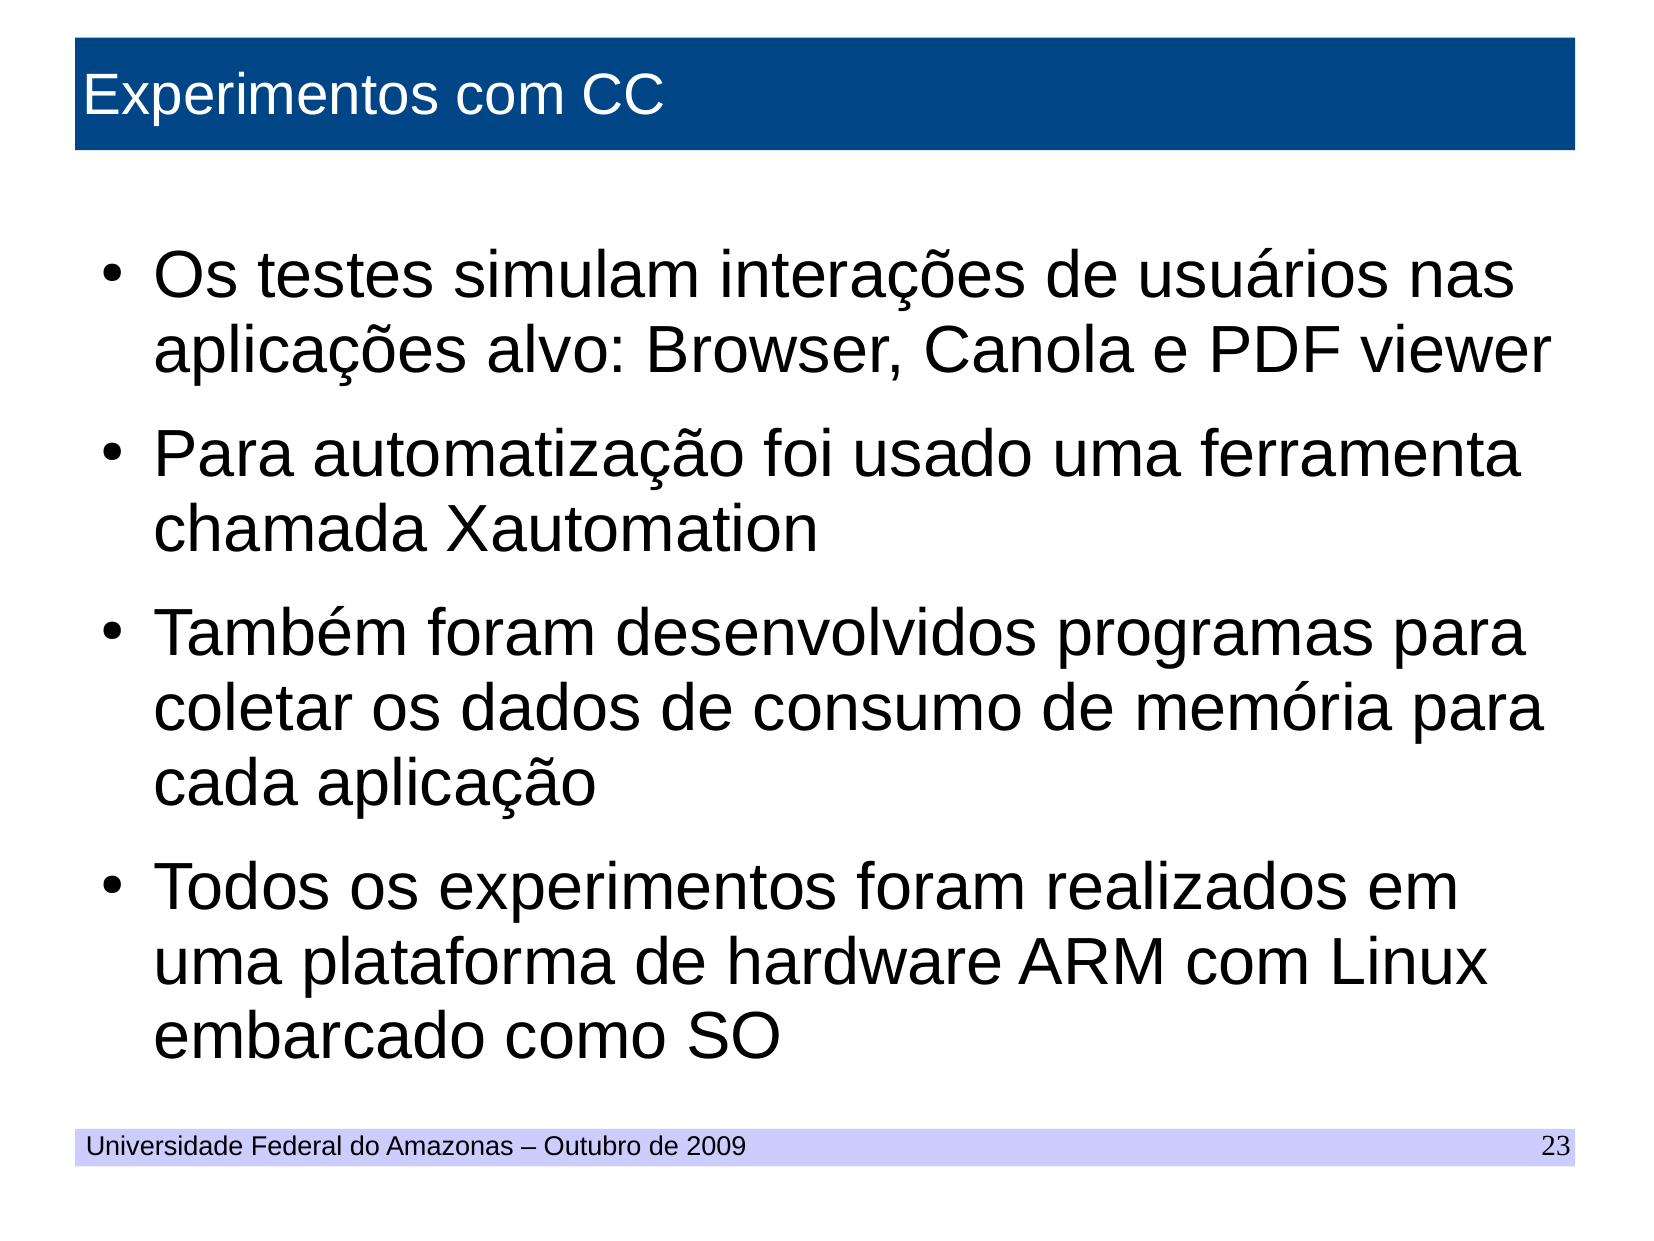

# Experimentos com CC
Os testes simulam interações de usuários nas aplicações alvo: Browser, Canola e PDF viewer
Para automatização foi usado uma ferramenta chamada Xautomation
Também foram desenvolvidos programas para coletar os dados de consumo de memória para cada aplicação
Todos os experimentos foram realizados em uma plataforma de hardware ARM com Linux embarcado como SO
23